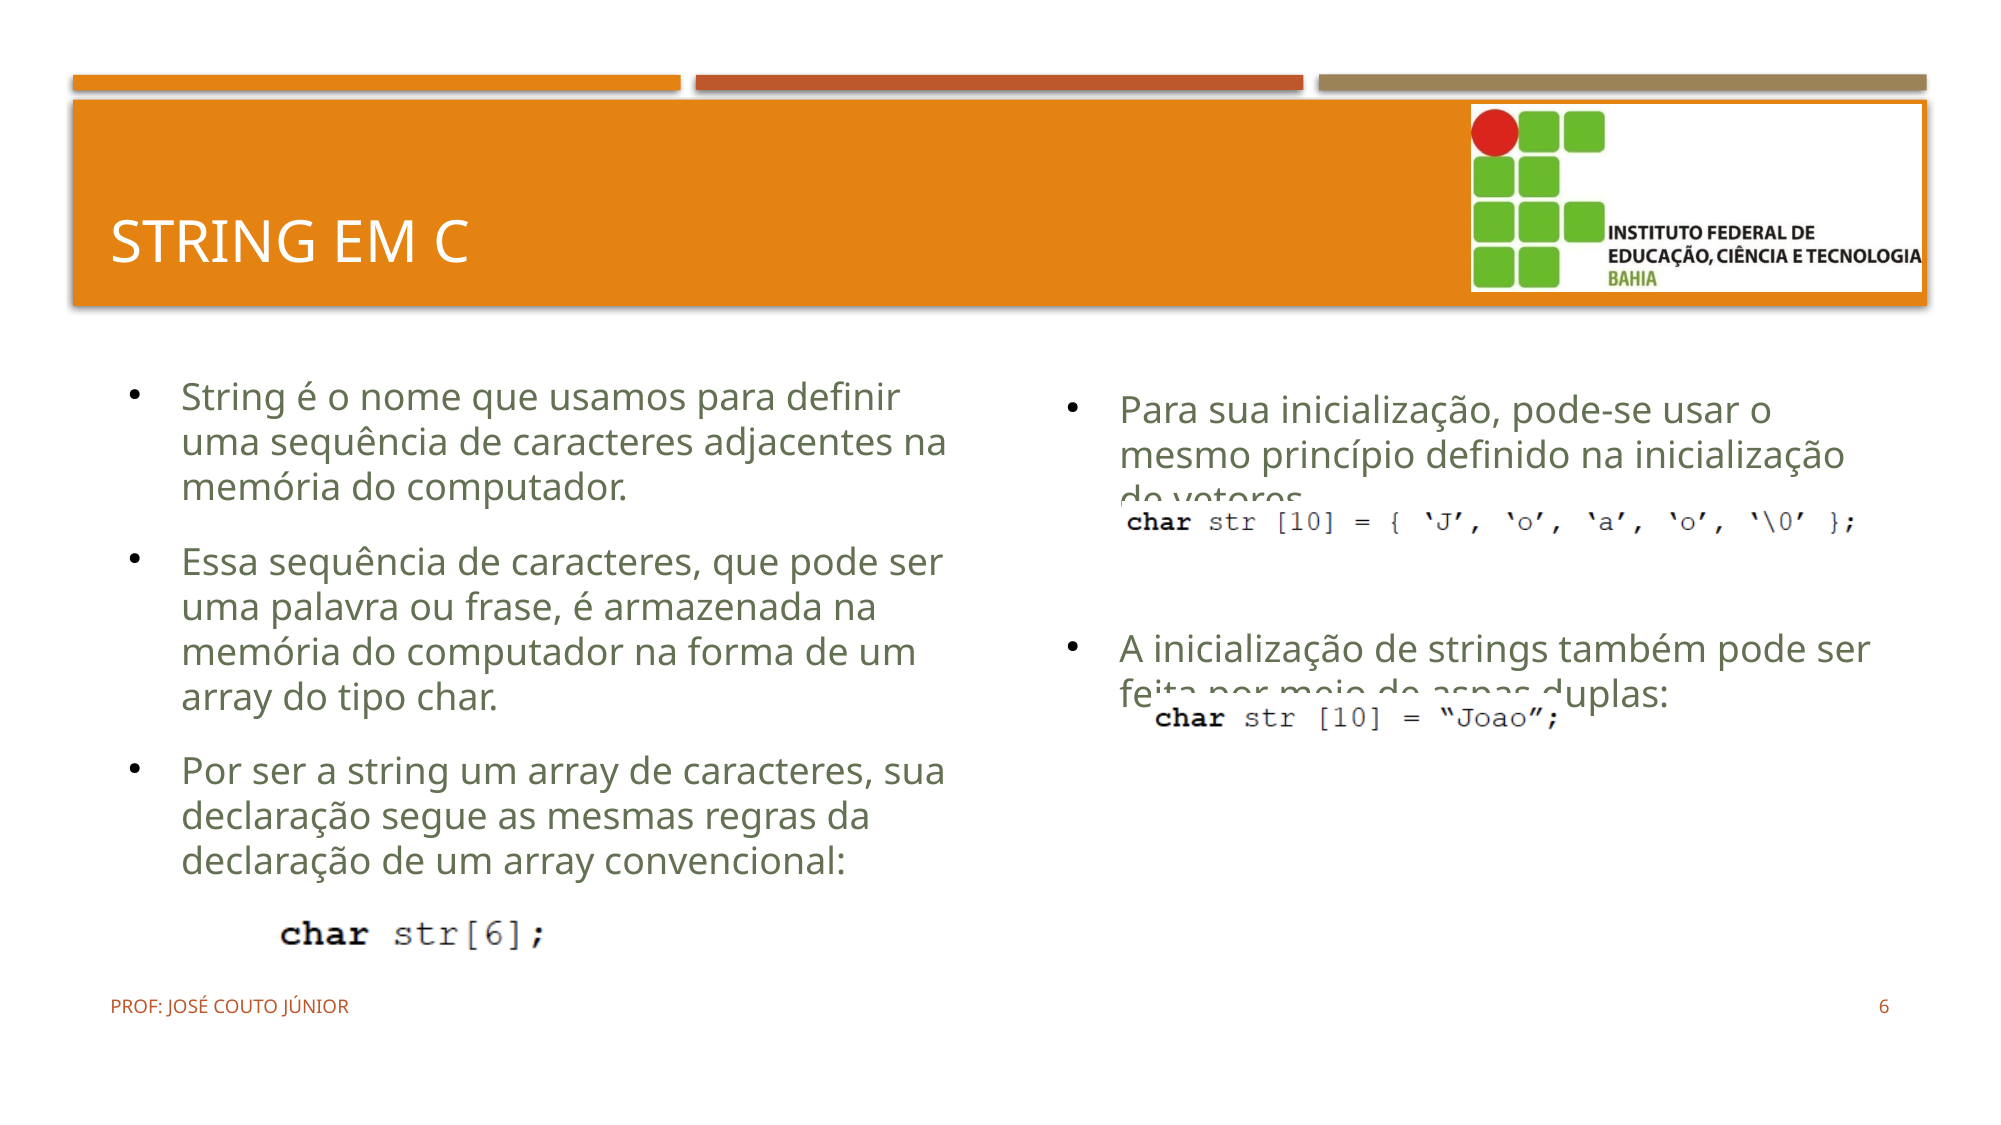

# String em C
String é o nome que usamos para definir uma sequência de caracteres adjacentes na memória do computador.
Essa sequência de caracteres, que pode ser uma palavra ou frase, é armazenada na memória do computador na forma de um array do tipo char.
Por ser a string um array de caracteres, sua declaração segue as mesmas regras da declaração de um array convencional:
Para sua inicialização, pode-se usar o mesmo princípio definido na inicialização de vetores
A inicialização de strings também pode ser feita por meio de aspas duplas:
Prof: José Couto Júnior
6